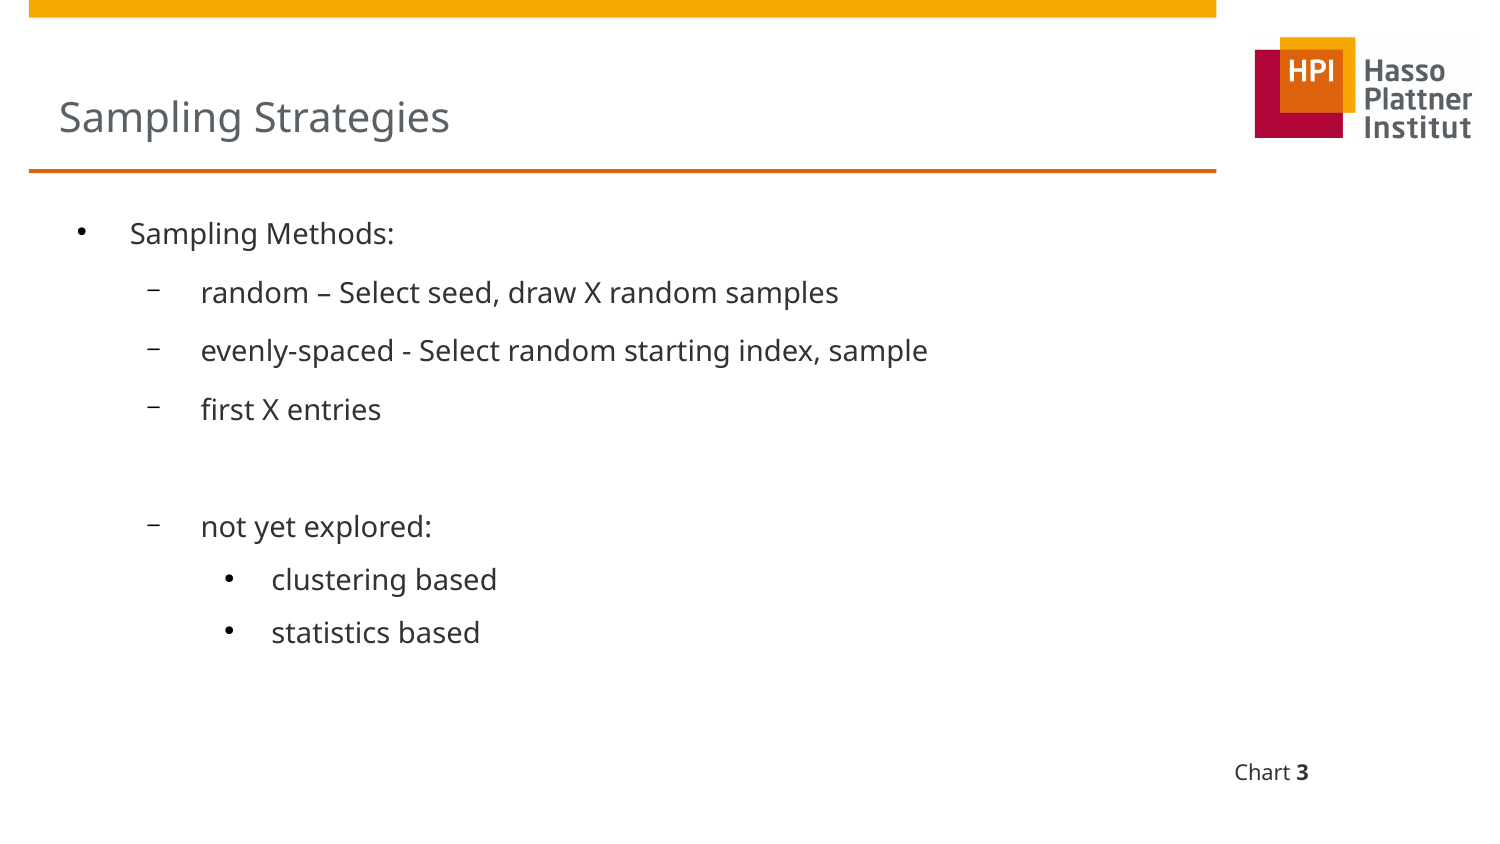

# Sampling Strategies
Sampling Methods:
random – Select seed, draw X random samples
evenly-spaced - Select random starting index, sample
first X entries
not yet explored:
clustering based
statistics based
Chart